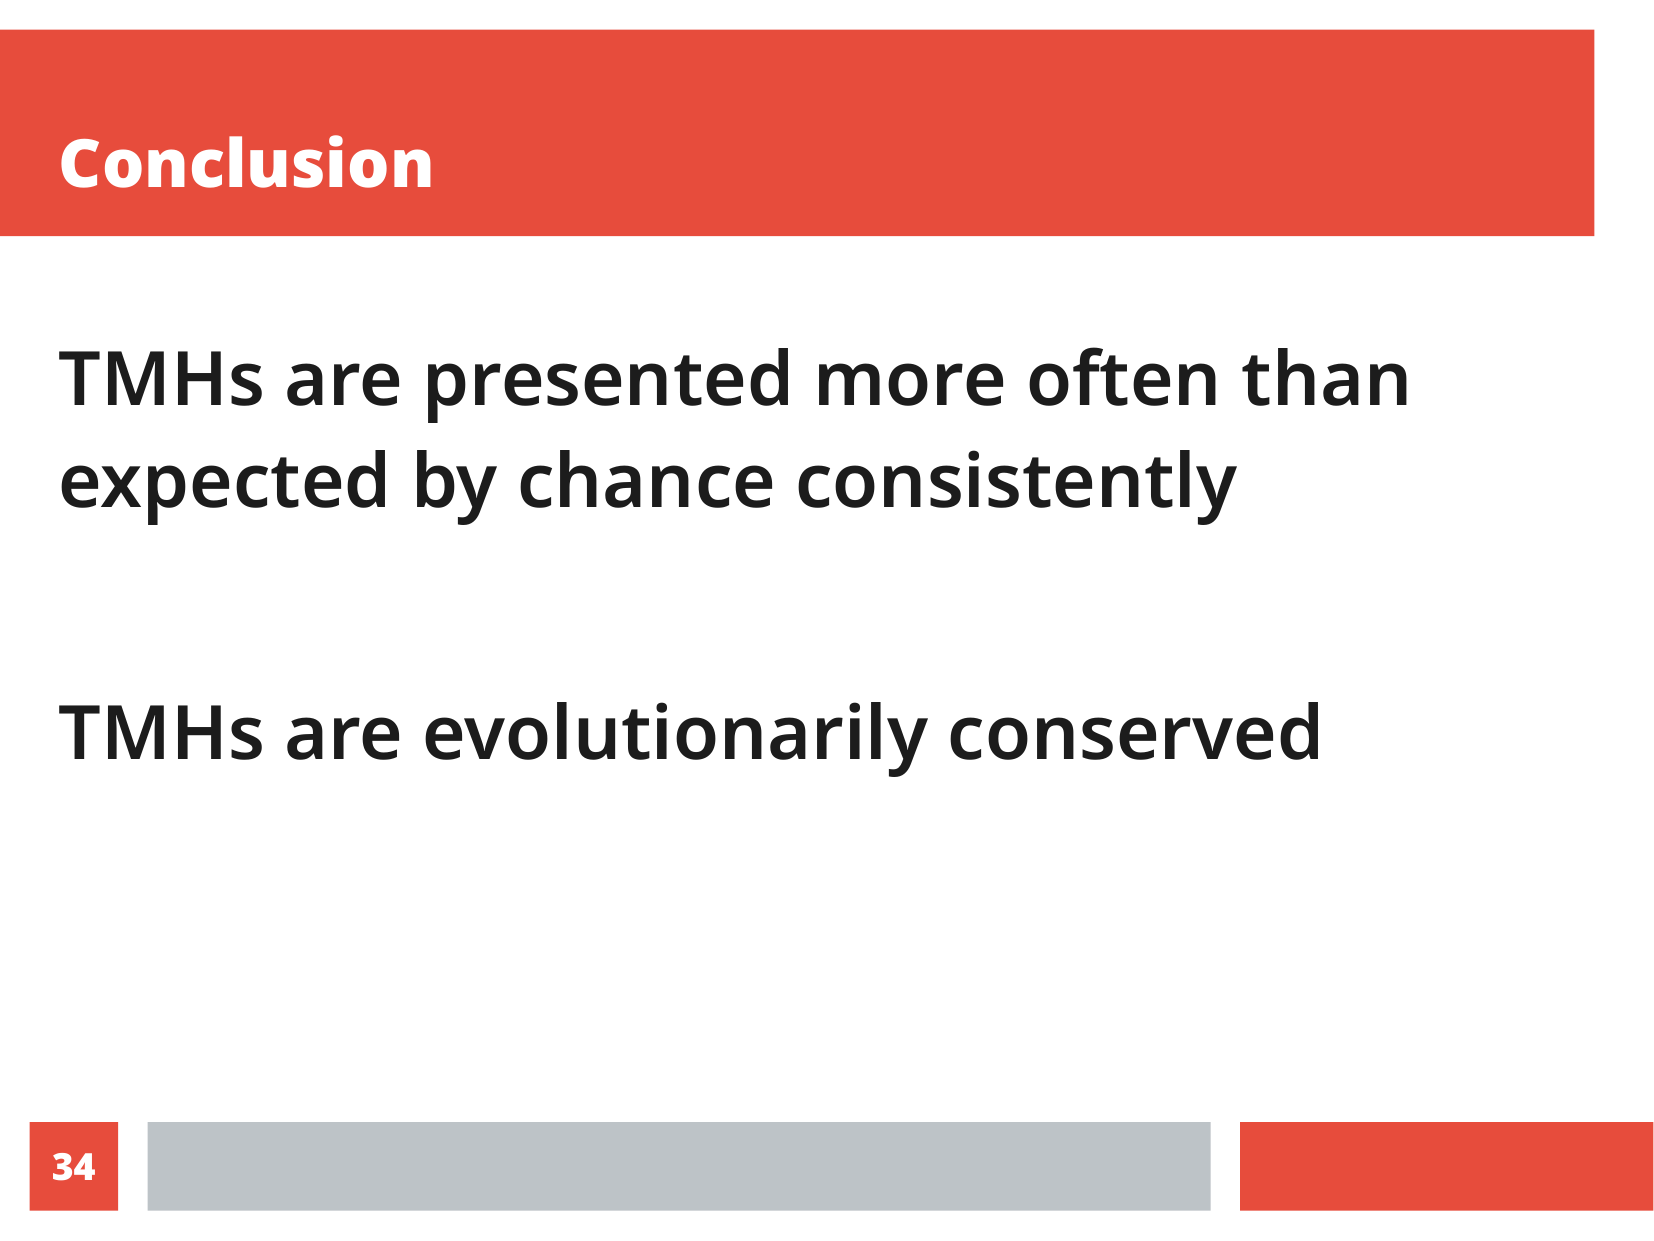

# Conclusion
TMHs are presented more often than expected by chance consistently
TMHs are evolutionarily conserved
34